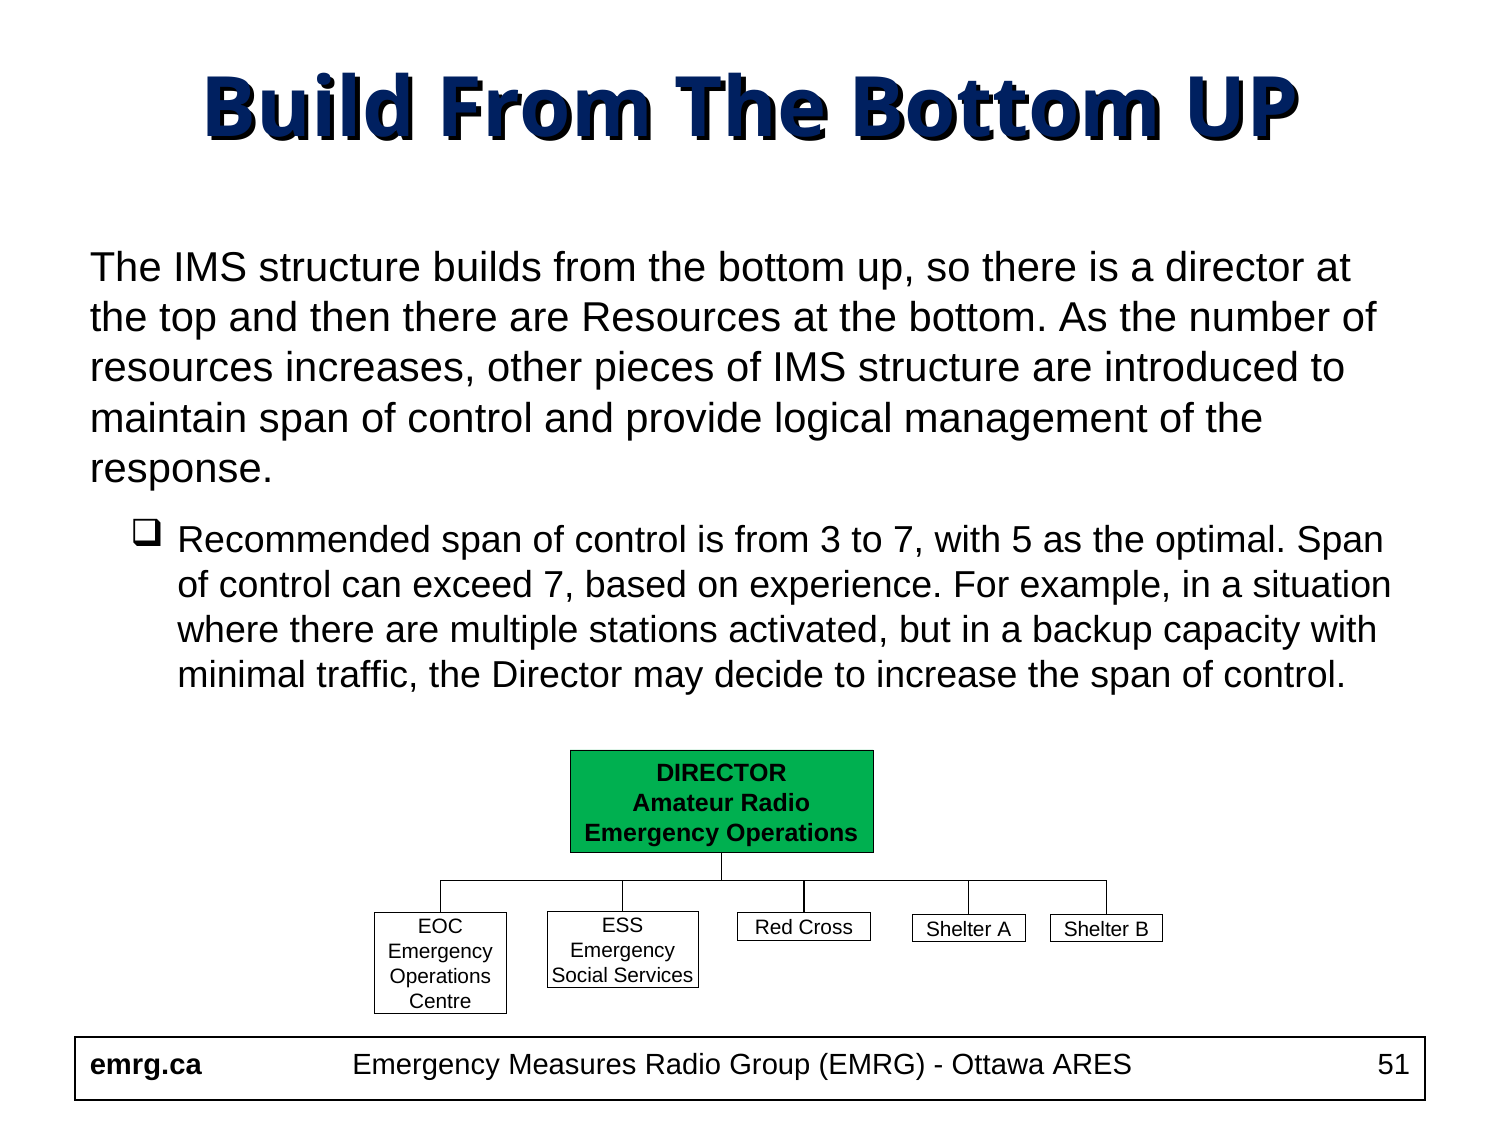

Build From The Bottom UP
The IMS structure builds from the bottom up, so there is a director at the top and then there are Resources at the bottom. As the number of resources increases, other pieces of IMS structure are introduced to maintain span of control and provide logical management of the response.
Recommended span of control is from 3 to 7, with 5 as the optimal. Span of control can exceed 7, based on experience. For example, in a situation where there are multiple stations activated, but in a backup capacity with minimal traffic, the Director may decide to increase the span of control.
DIRECTOR
Amateur Radio
Emergency Operations
ESS Emergency Social Services
EOC
Emergency Operations Centre
Red Cross
Shelter A
Shelter B
Emergency Measures Radio Group (EMRG) - Ottawa ARES